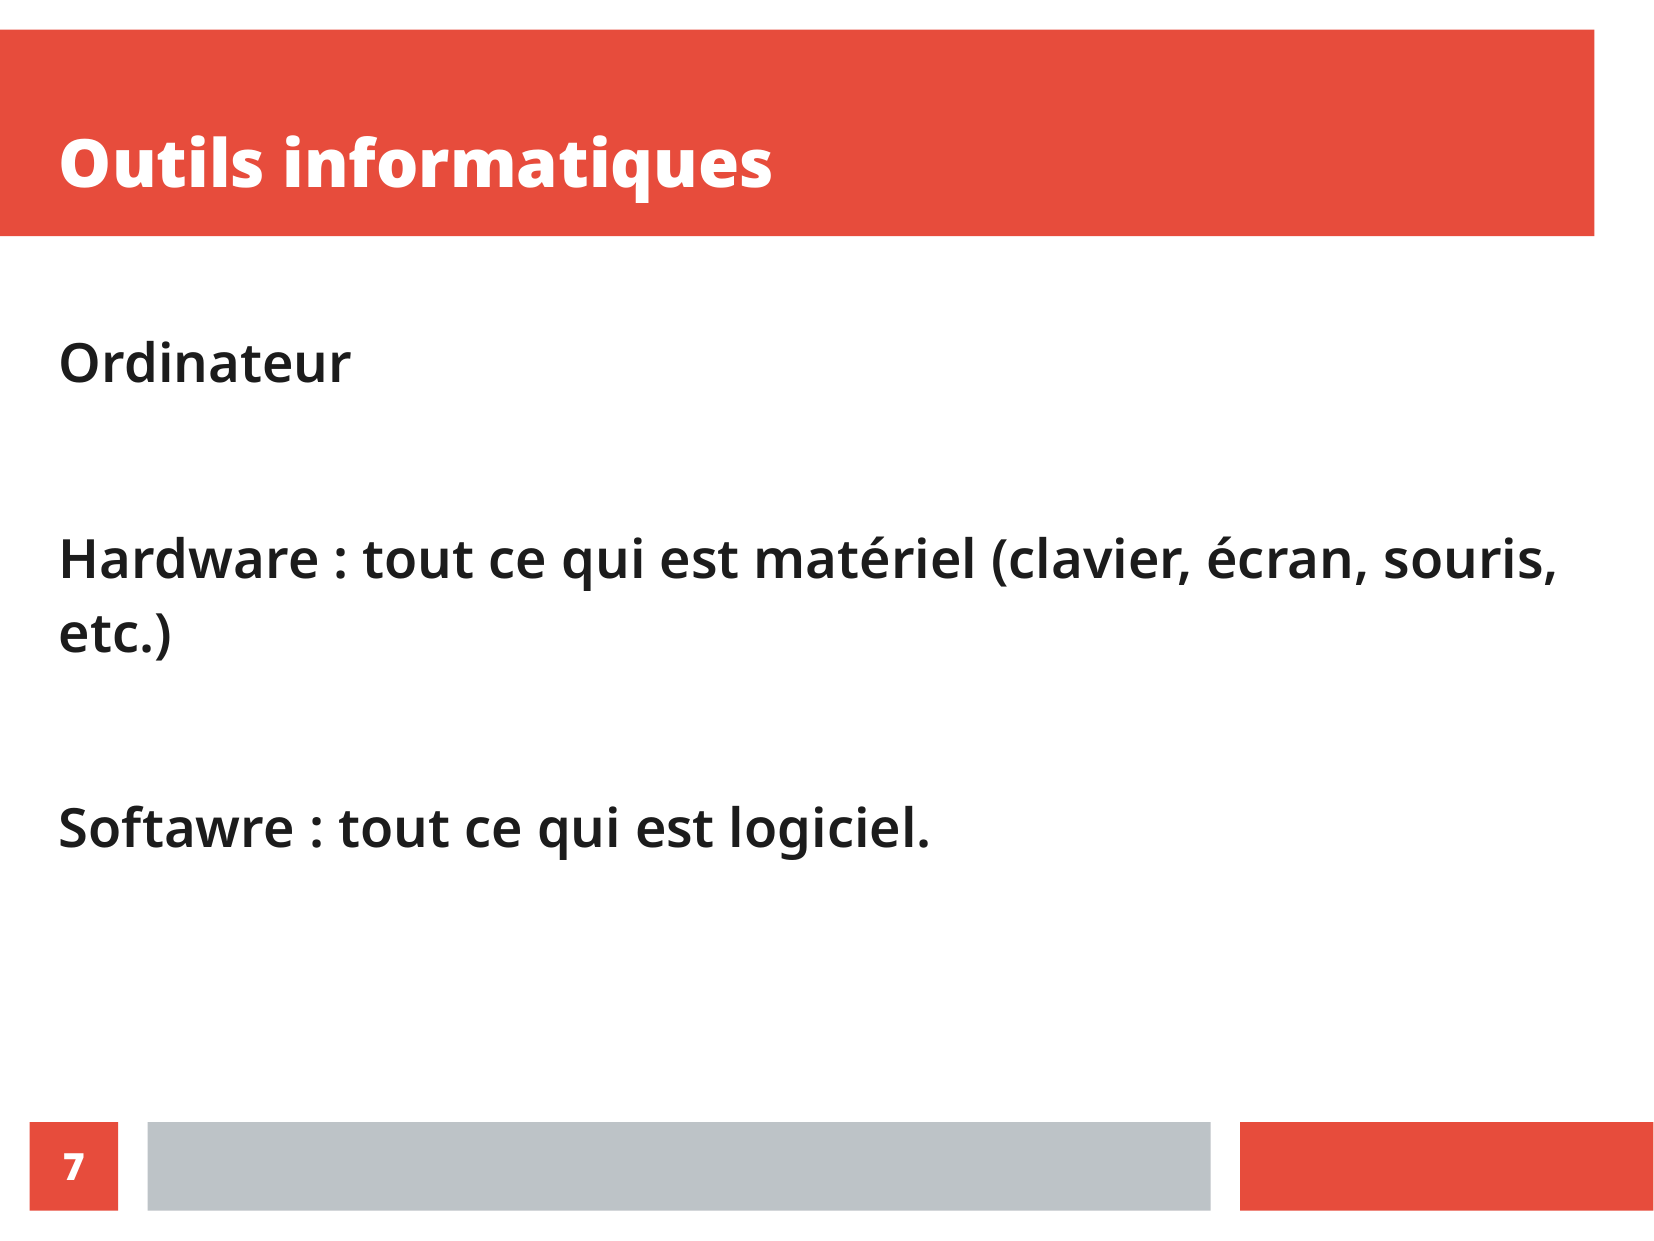

# Outils informatiques
Ordinateur
Hardware : tout ce qui est matériel (clavier, écran, souris, etc.)
Softawre : tout ce qui est logiciel.
7